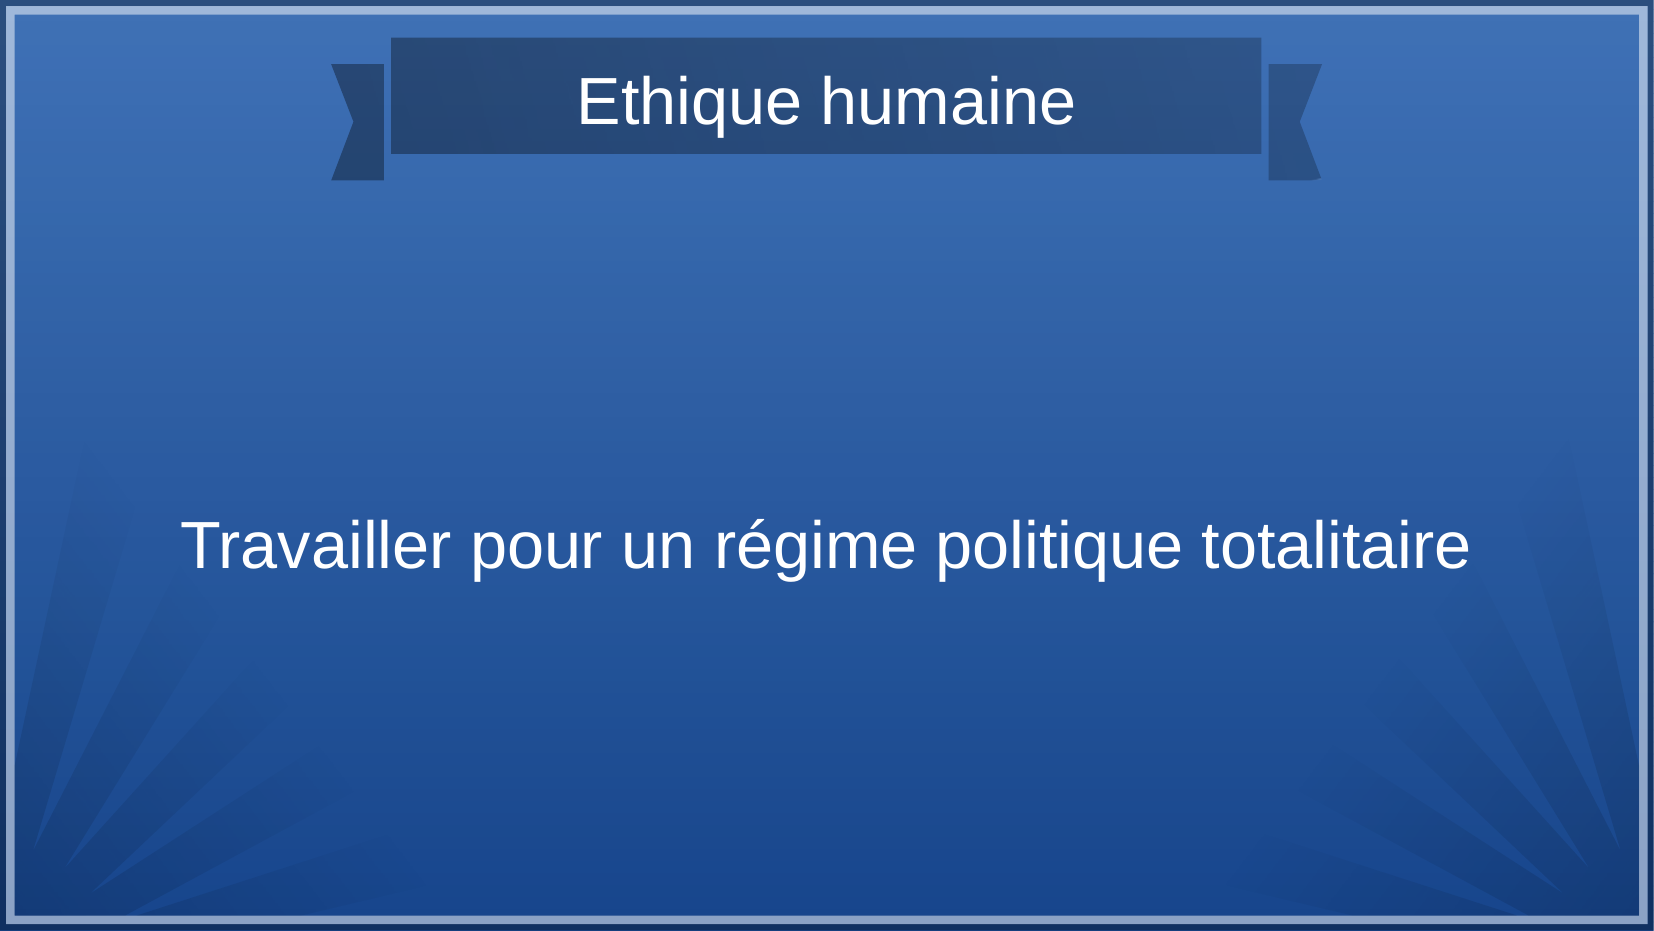

Ethique humaine
Travailler pour un régime politique totalitaire